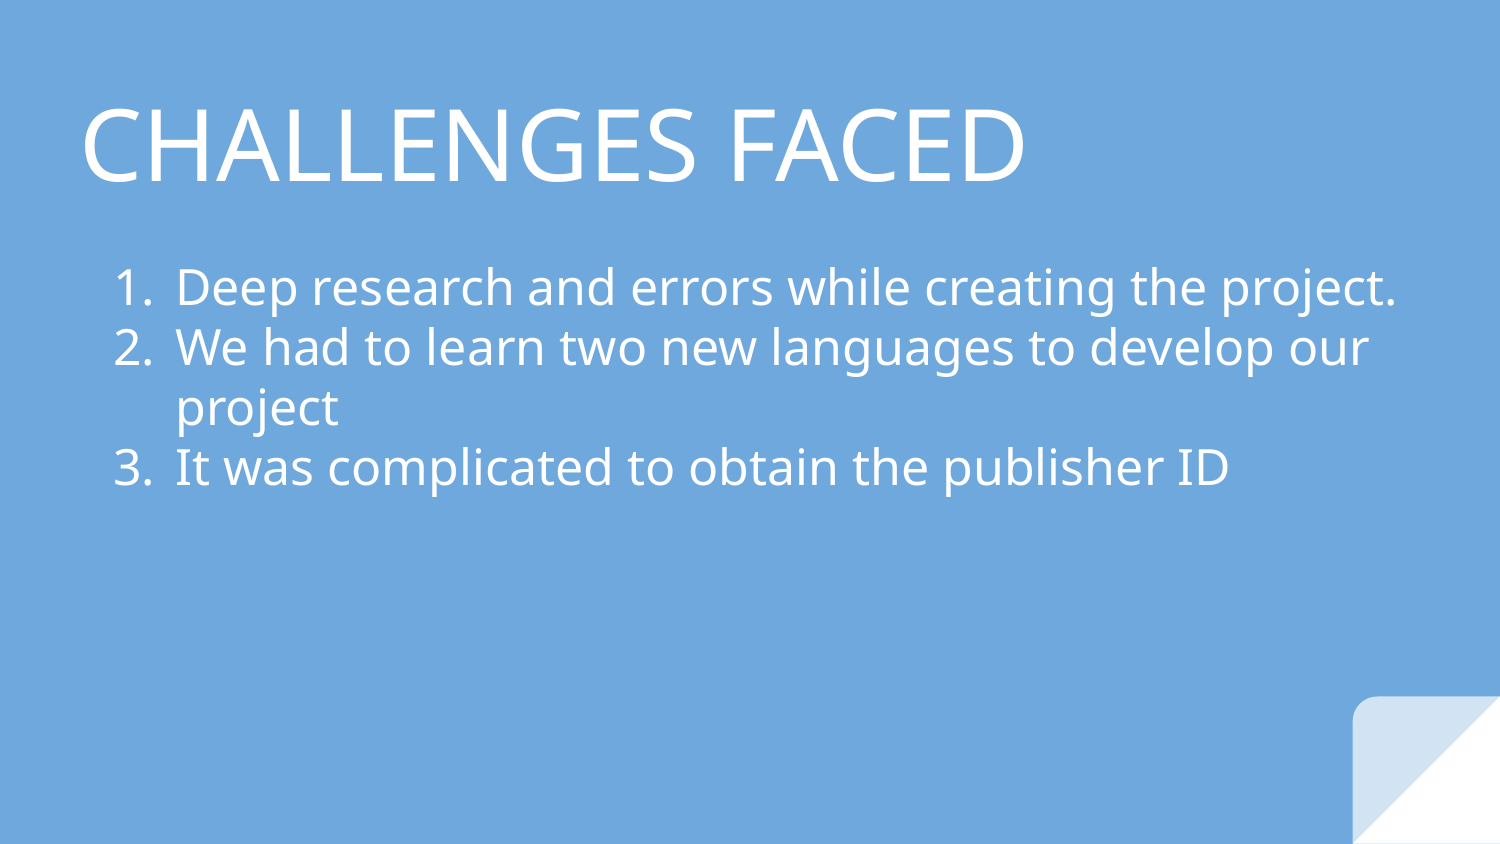

# CHALLENGES FACED
Deep research and errors while creating the project.
We had to learn two new languages to develop our project
It was complicated to obtain the publisher ID